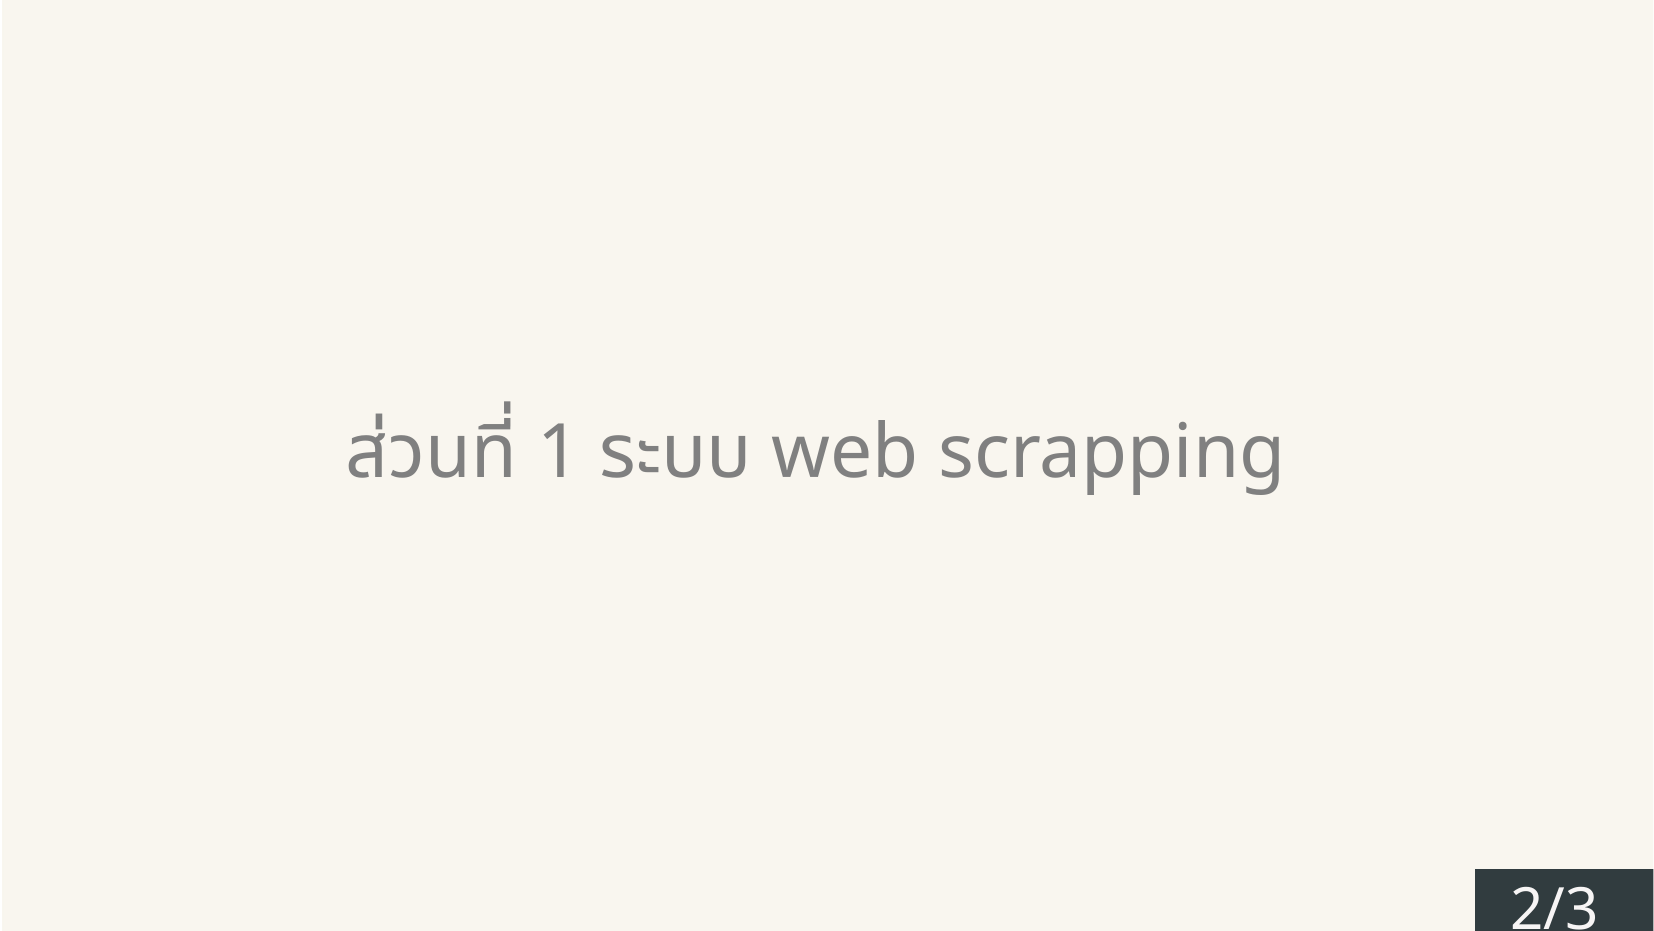

# ส่วนที่ 1 ระบบ web scrapping
2/33